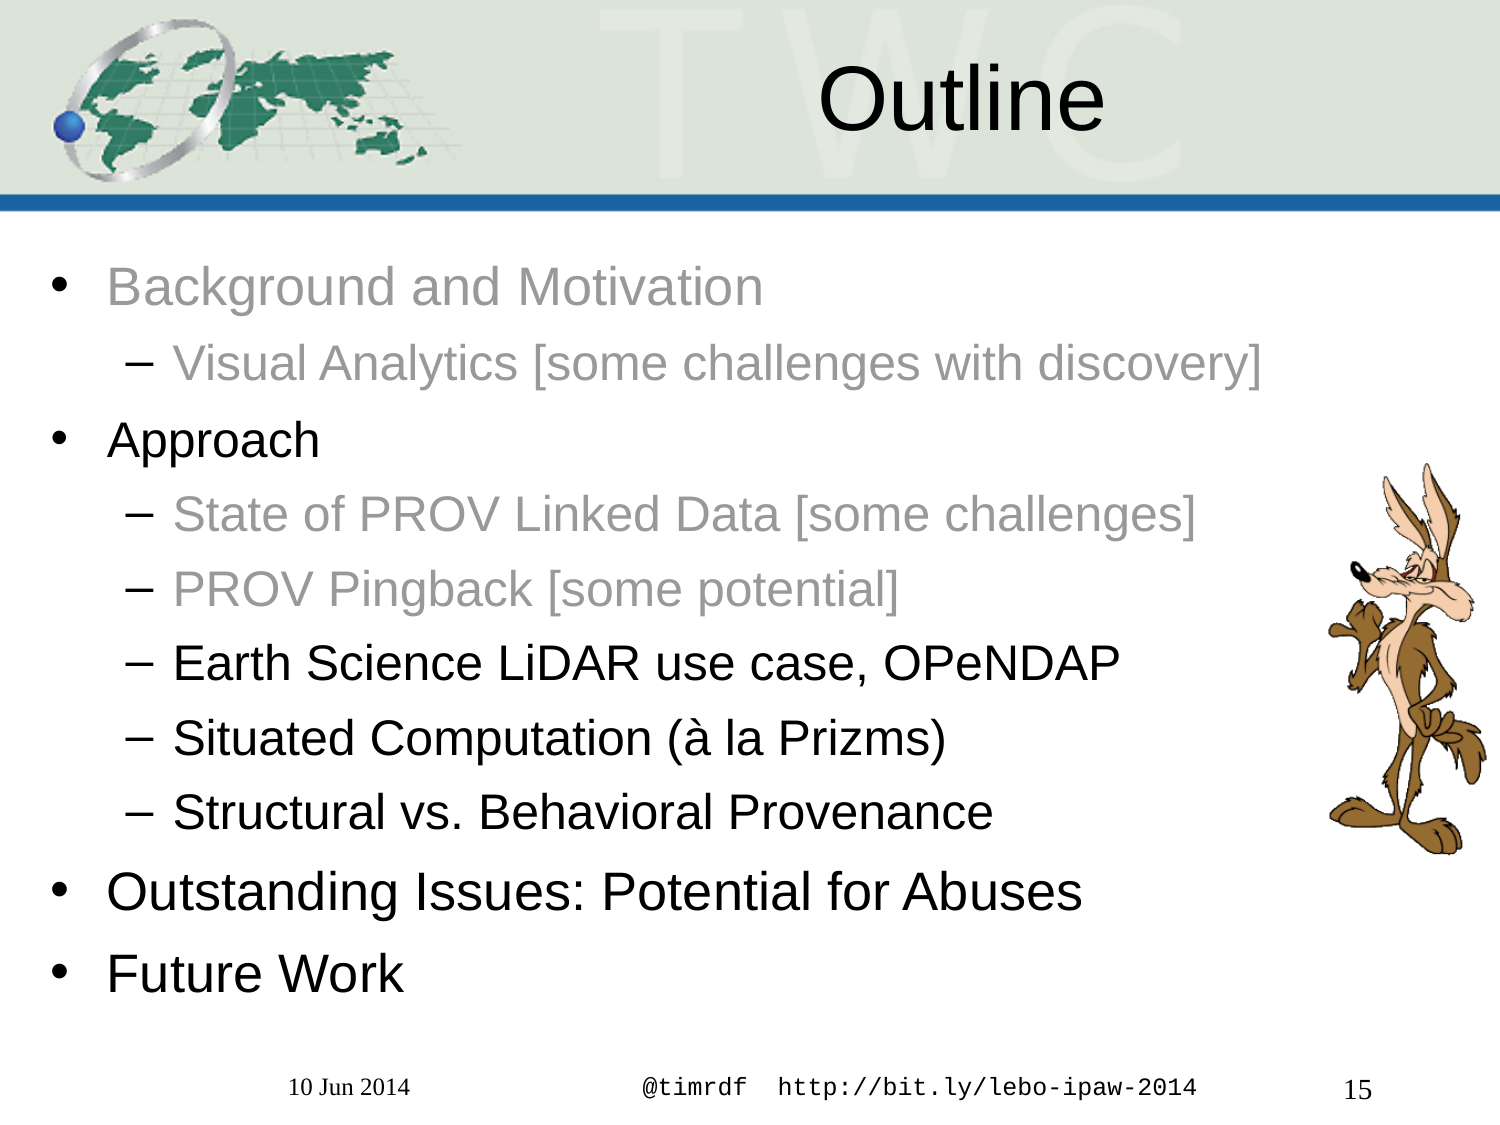

# Outline
Background and Motivation
Visual Analytics [some challenges with discovery]
Approach
State of PROV Linked Data [some challenges]
PROV Pingback [some potential]
Earth Science LiDAR use case, OPeNDAP
Situated Computation (à la Prizms)
Structural vs. Behavioral Provenance
Outstanding Issues: Potential for Abuses
Future Work
10 Jun 2014
@timrdf http://bit.ly/lebo-ipaw-2014
15